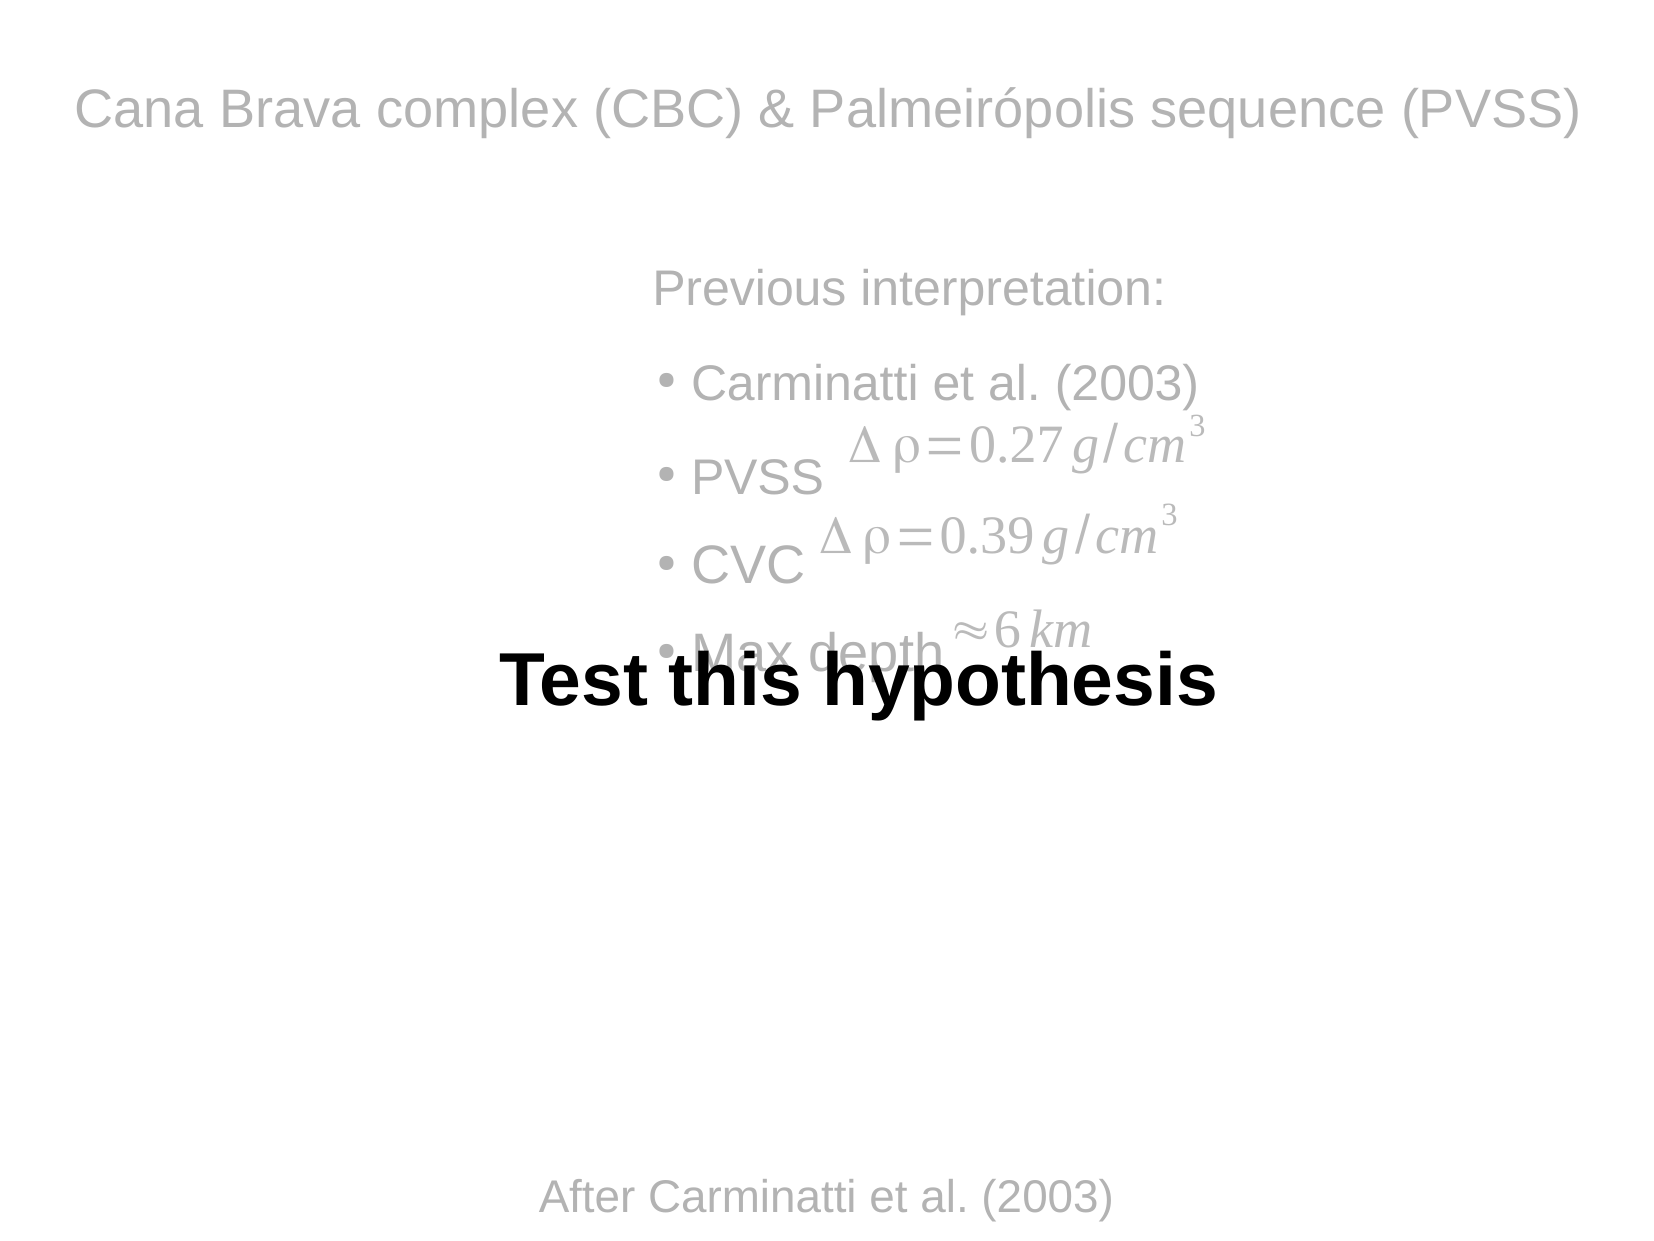

Cana Brava complex (CBC) & Palmeirópolis sequence (PVSS)
Previous interpretation:
 Carminatti et al. (2003)
 PVSS
 CVC
 Max depth
Test this hypothesis
After Carminatti et al. (2003)